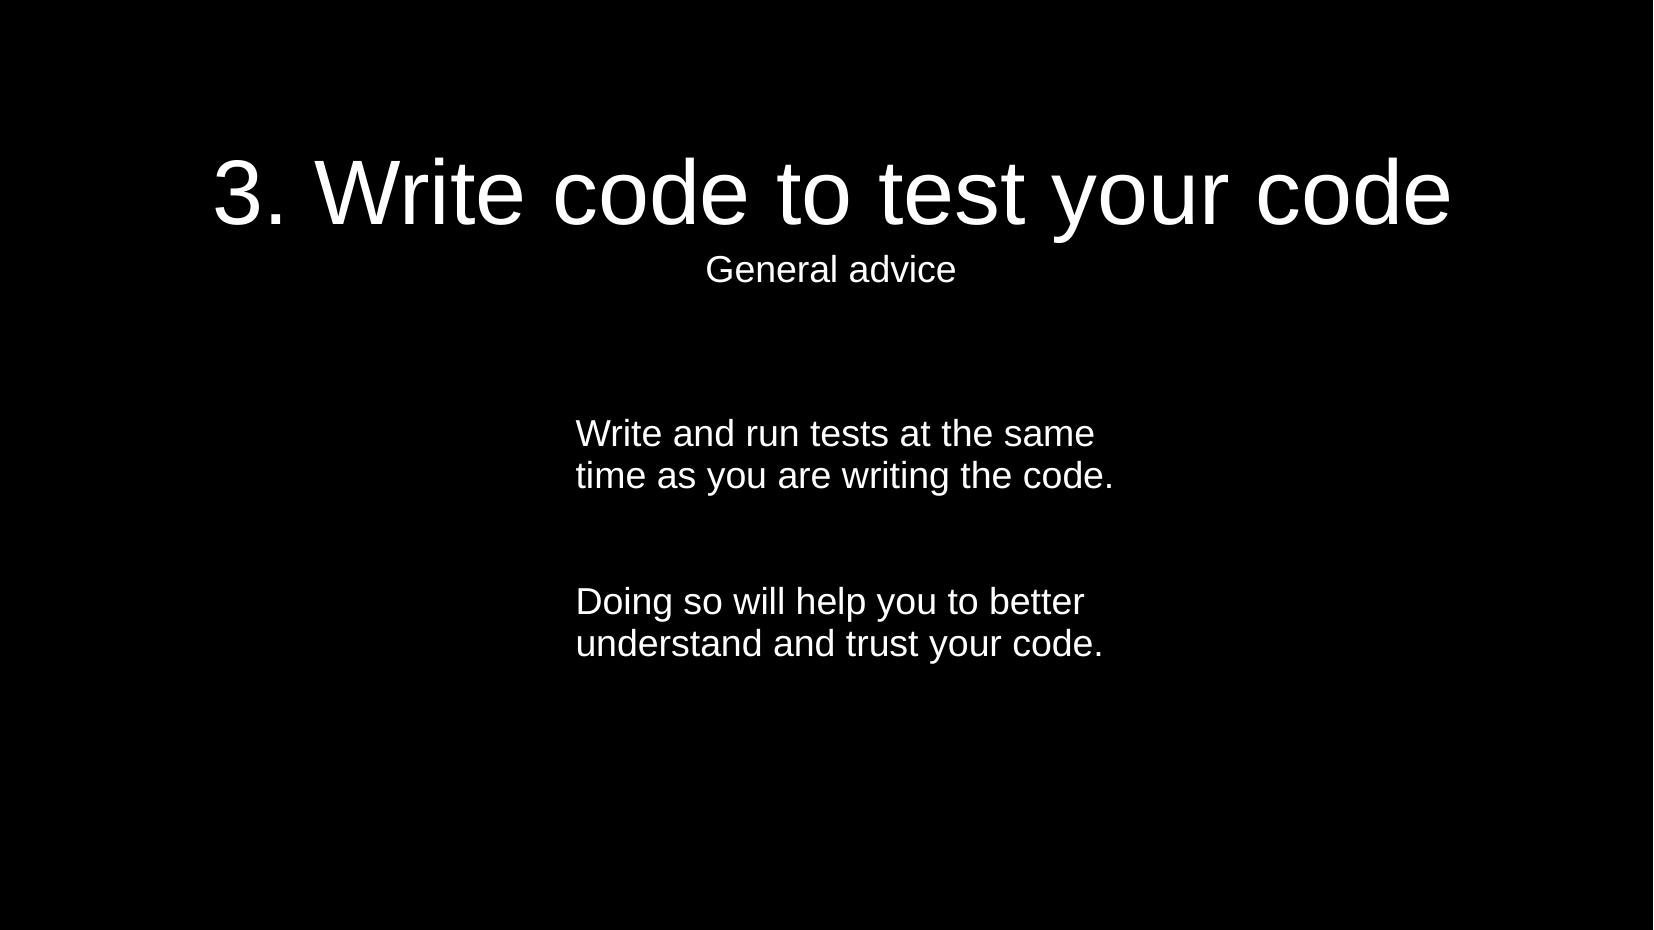

# 3. Write code to test your code
General advice
Write and run tests at the same time as you are writing the code.
Doing so will help you to better understand and trust your code.